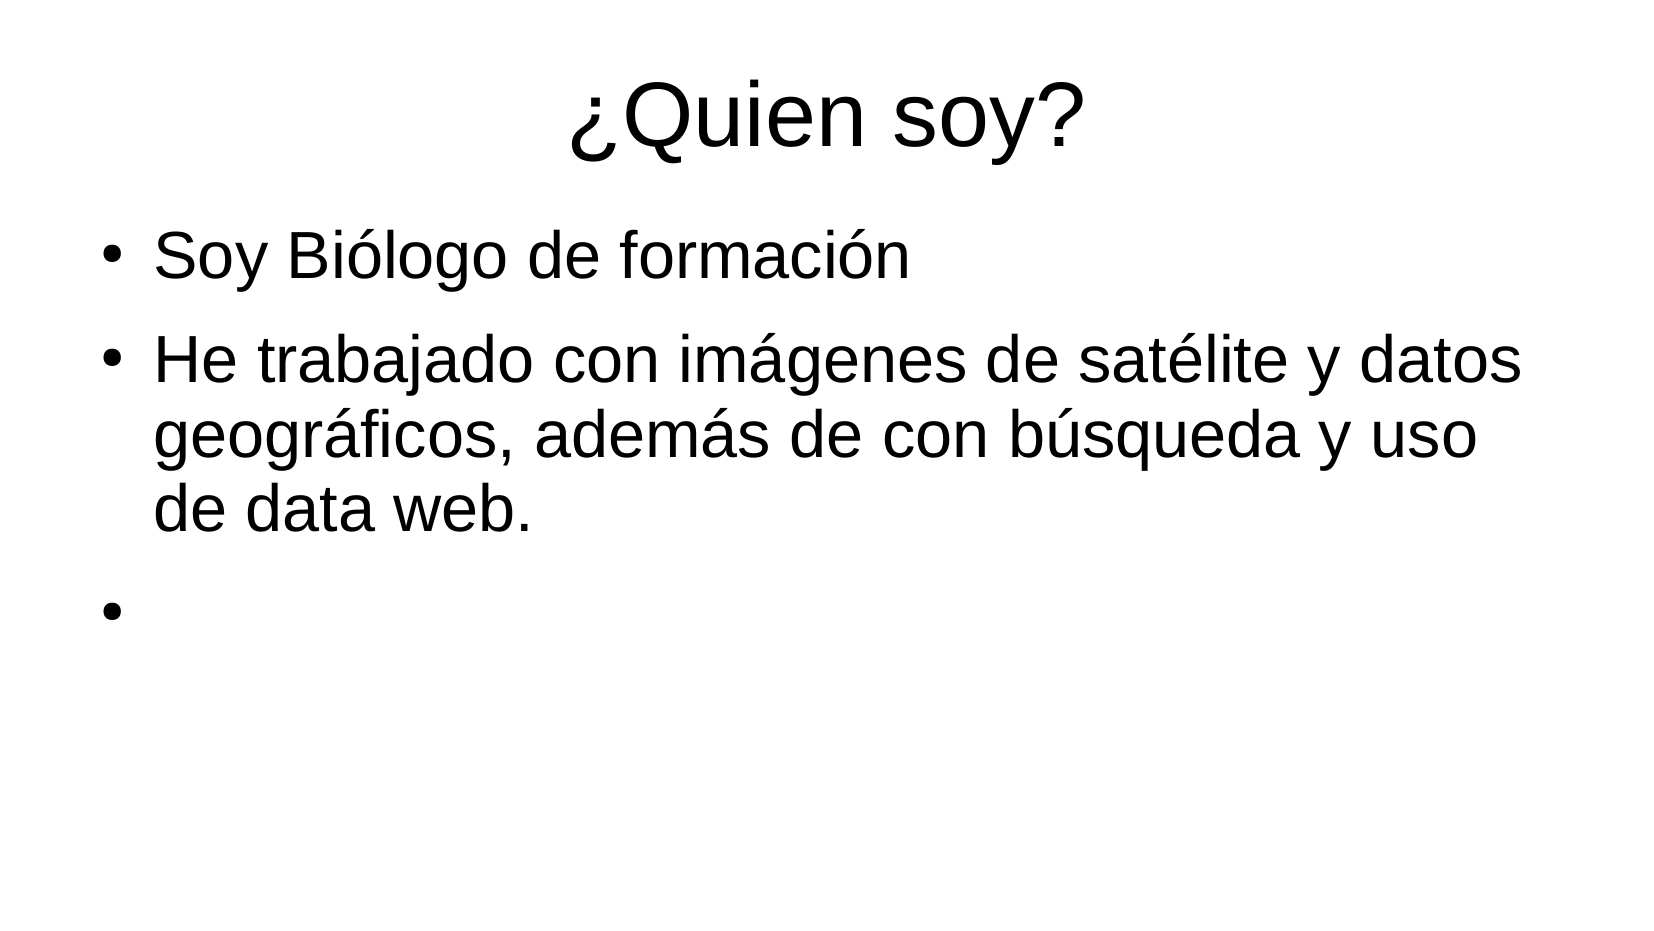

# ¿Quien soy?
Soy Biólogo de formación
He trabajado con imágenes de satélite y datos geográficos, además de con búsqueda y uso de data web.